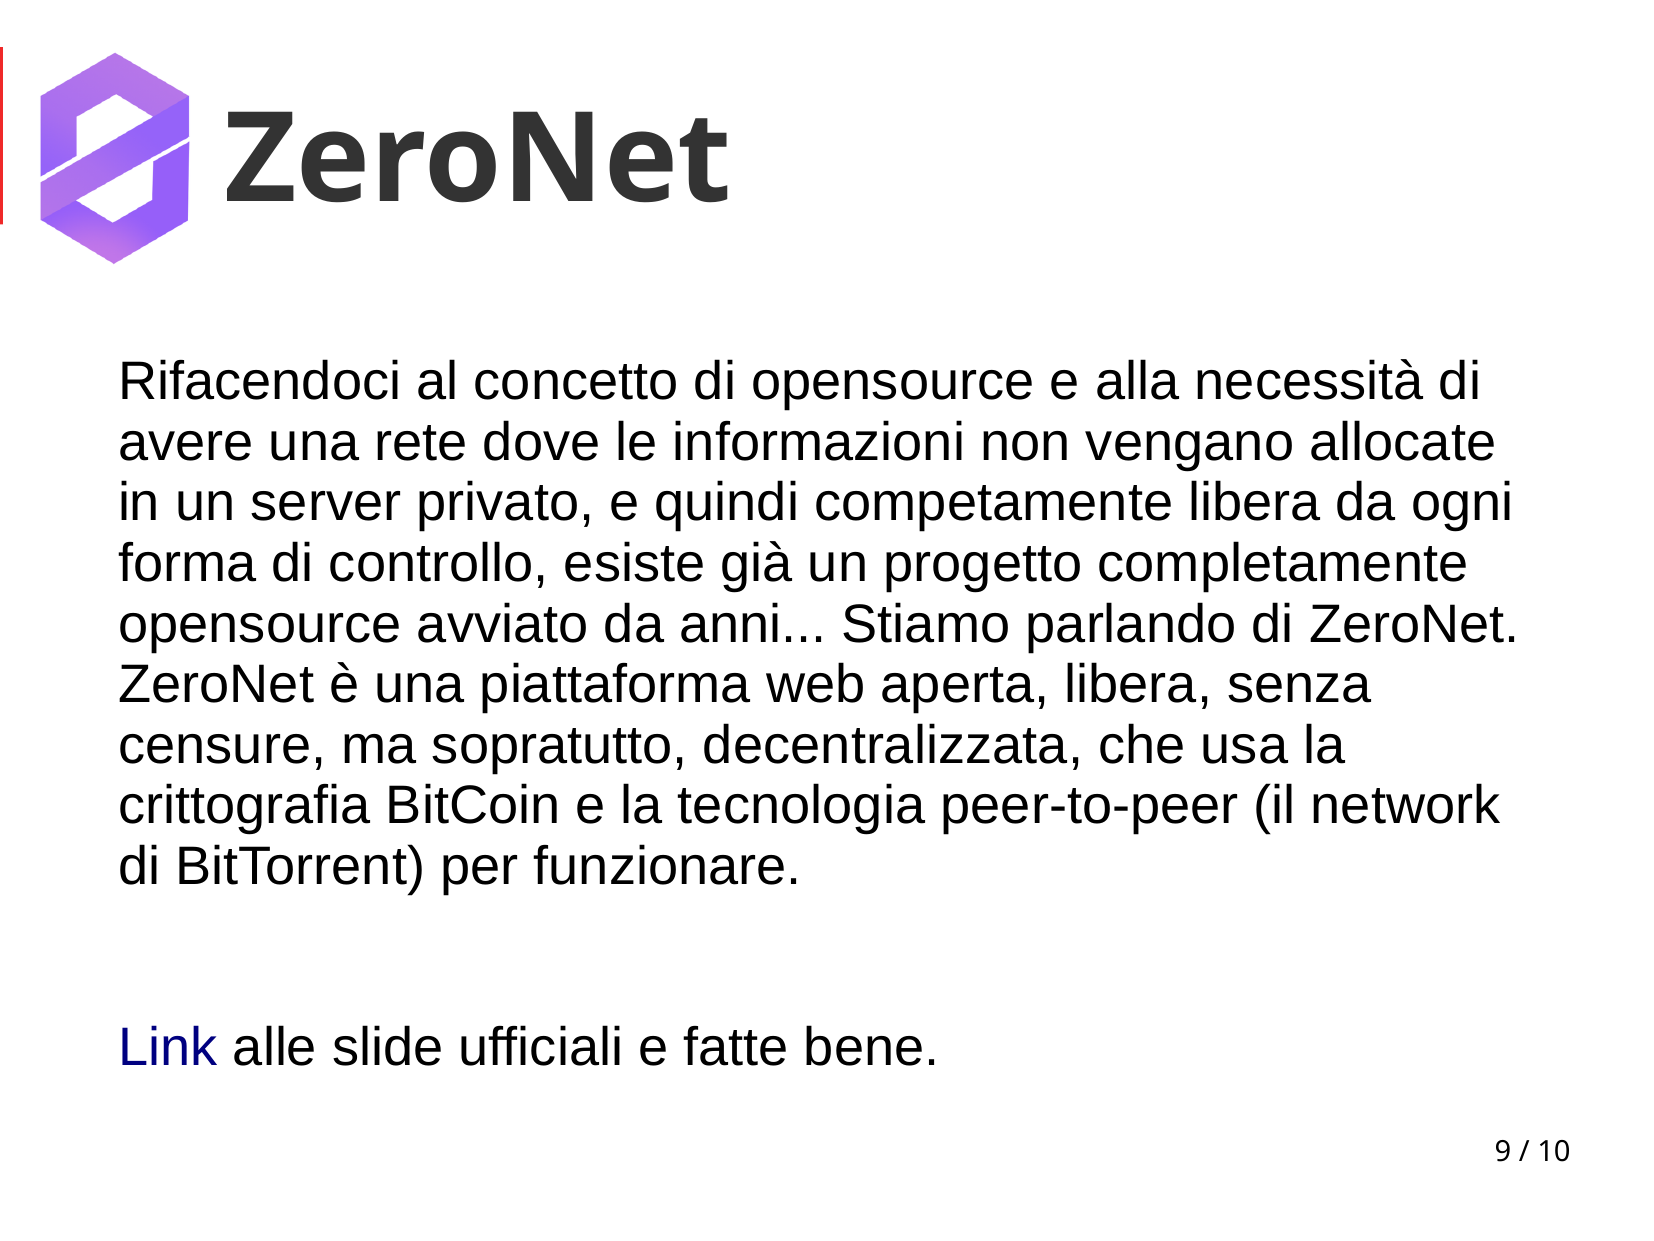

# ZeroNet
Rifacendoci al concetto di opensource e alla necessità di avere una rete dove le informazioni non vengano allocate in un server privato, e quindi competamente libera da ogni forma di controllo, esiste già un progetto completamente opensource avviato da anni... Stiamo parlando di ZeroNet.
ZeroNet è una piattaforma web aperta, libera, senza censure, ma sopratutto, decentralizzata, che usa la crittografia BitCoin e la tecnologia peer-to-peer (il network di BitTorrent) per funzionare.
Link alle slide ufficiali e fatte bene.
9